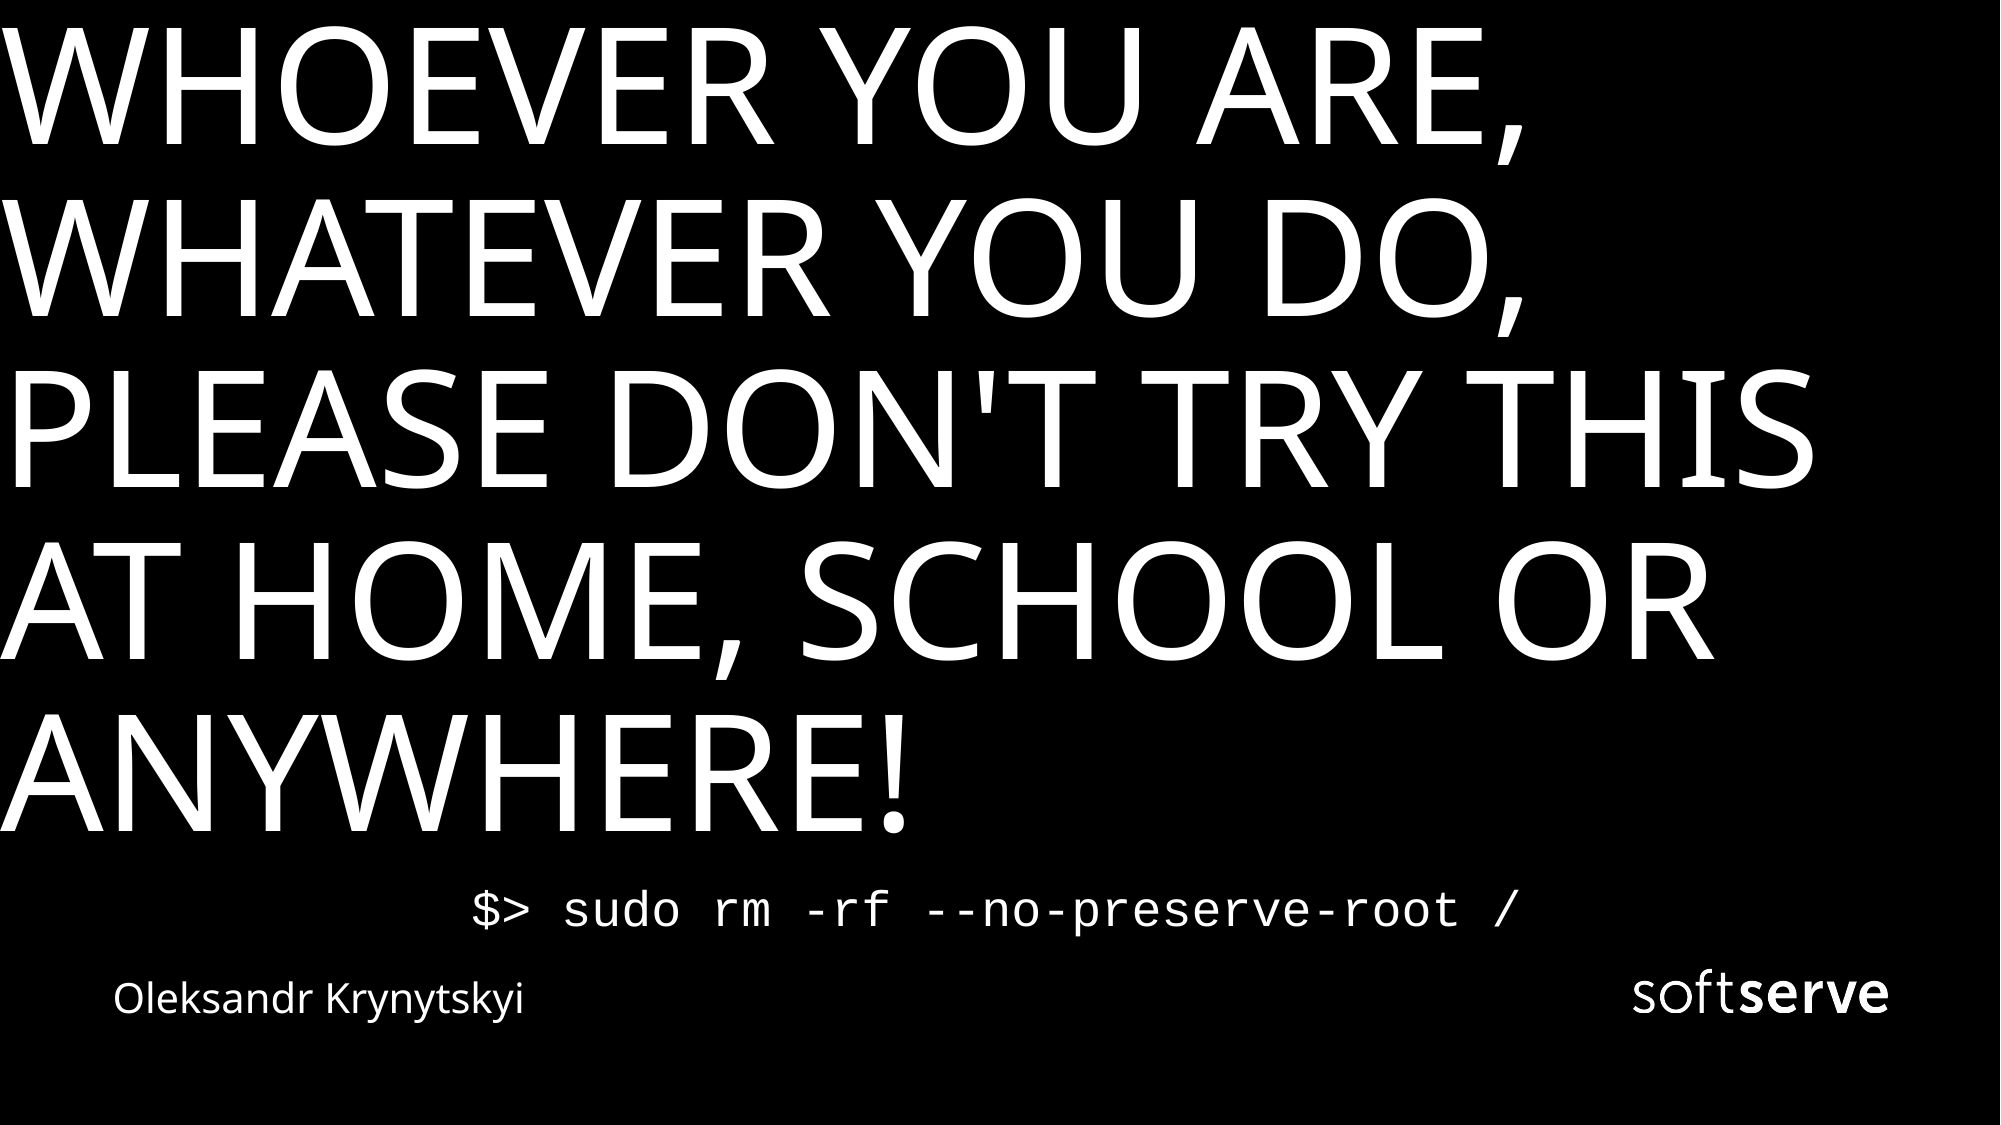

# WHOEVER YOU ARE, WHATEVER YOU DO, PLEASE DON'T TRY THIS AT HOME, SCHOOL OR ANYWHERE!
$> sudo rm -rf --no-preserve-root /
Oleksandr Krynytskyi